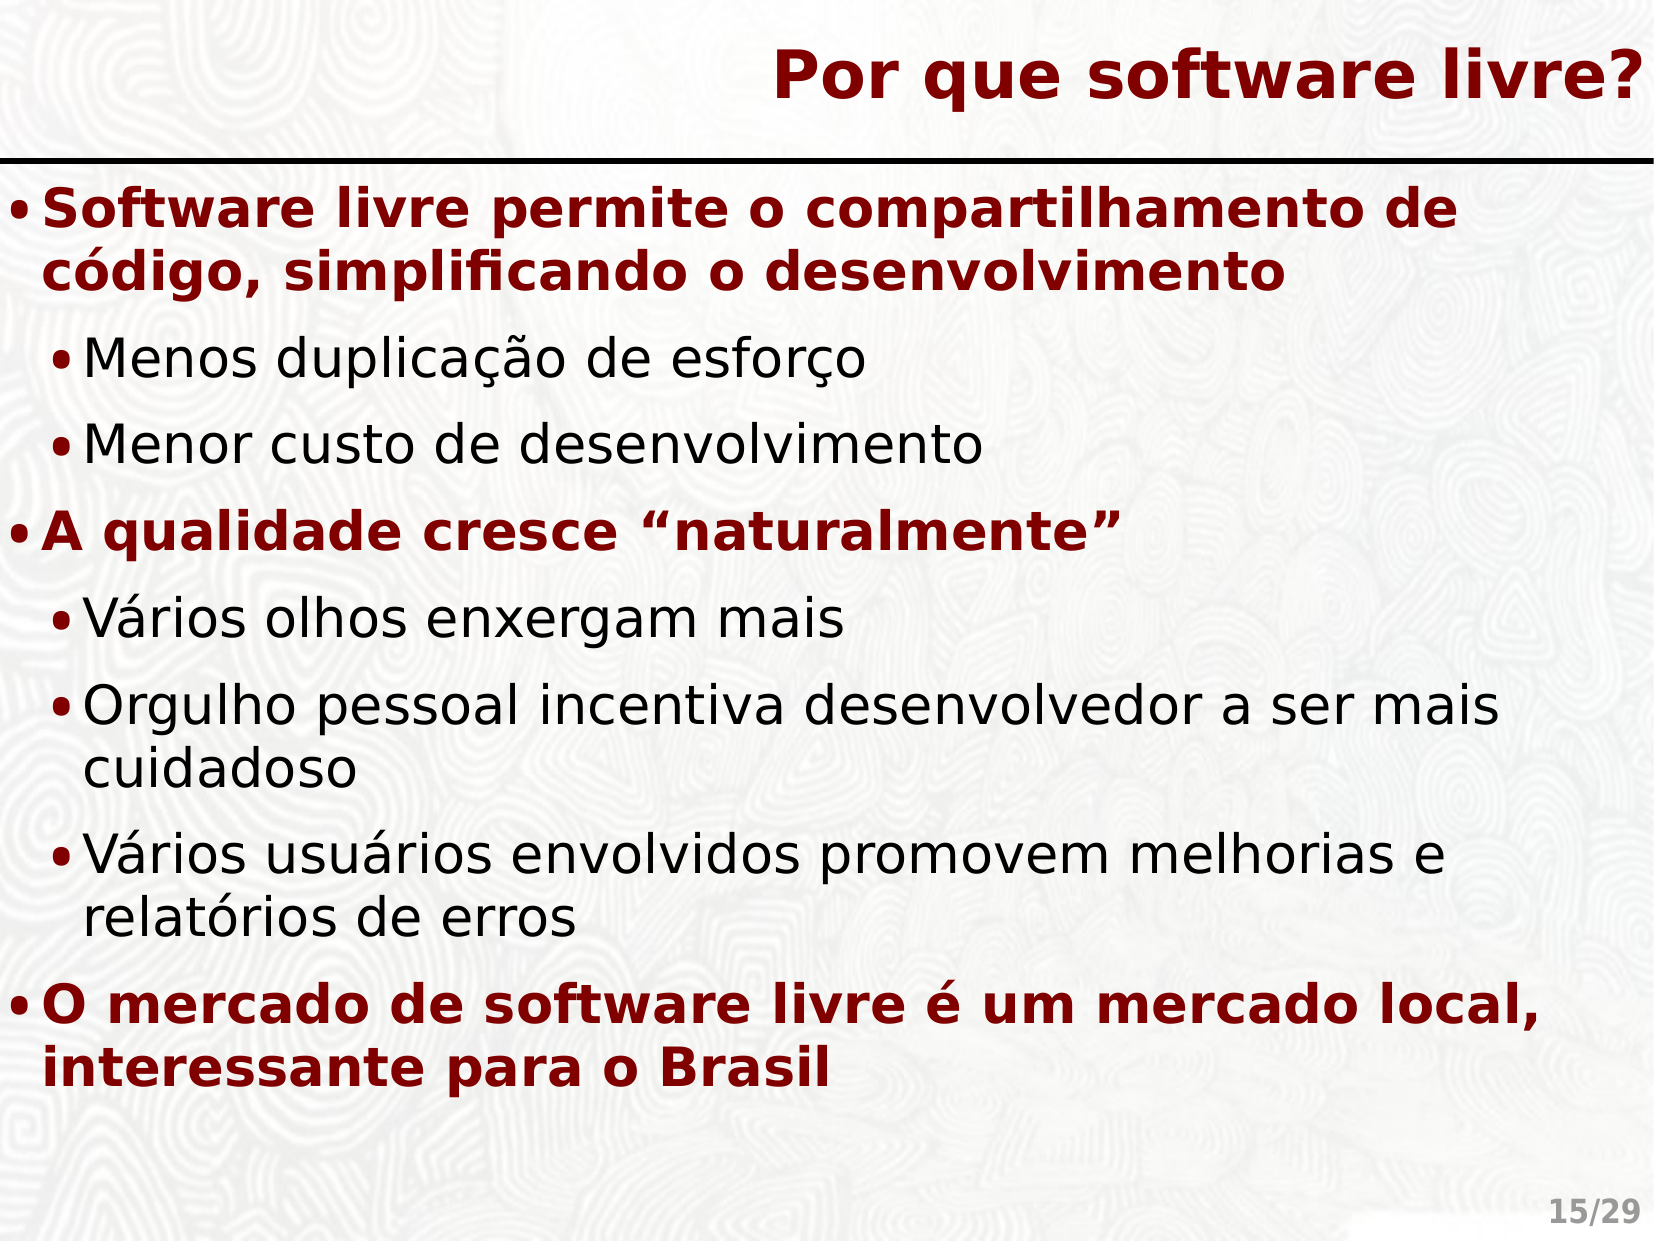

# Por que software livre?
Software livre permite o compartilhamento de código, simplificando o desenvolvimento
Menos duplicação de esforço
Menor custo de desenvolvimento
A qualidade cresce “naturalmente”
Vários olhos enxergam mais
Orgulho pessoal incentiva desenvolvedor a ser mais cuidadoso
Vários usuários envolvidos promovem melhorias e relatórios de erros
O mercado de software livre é um mercado local, interessante para o Brasil
15